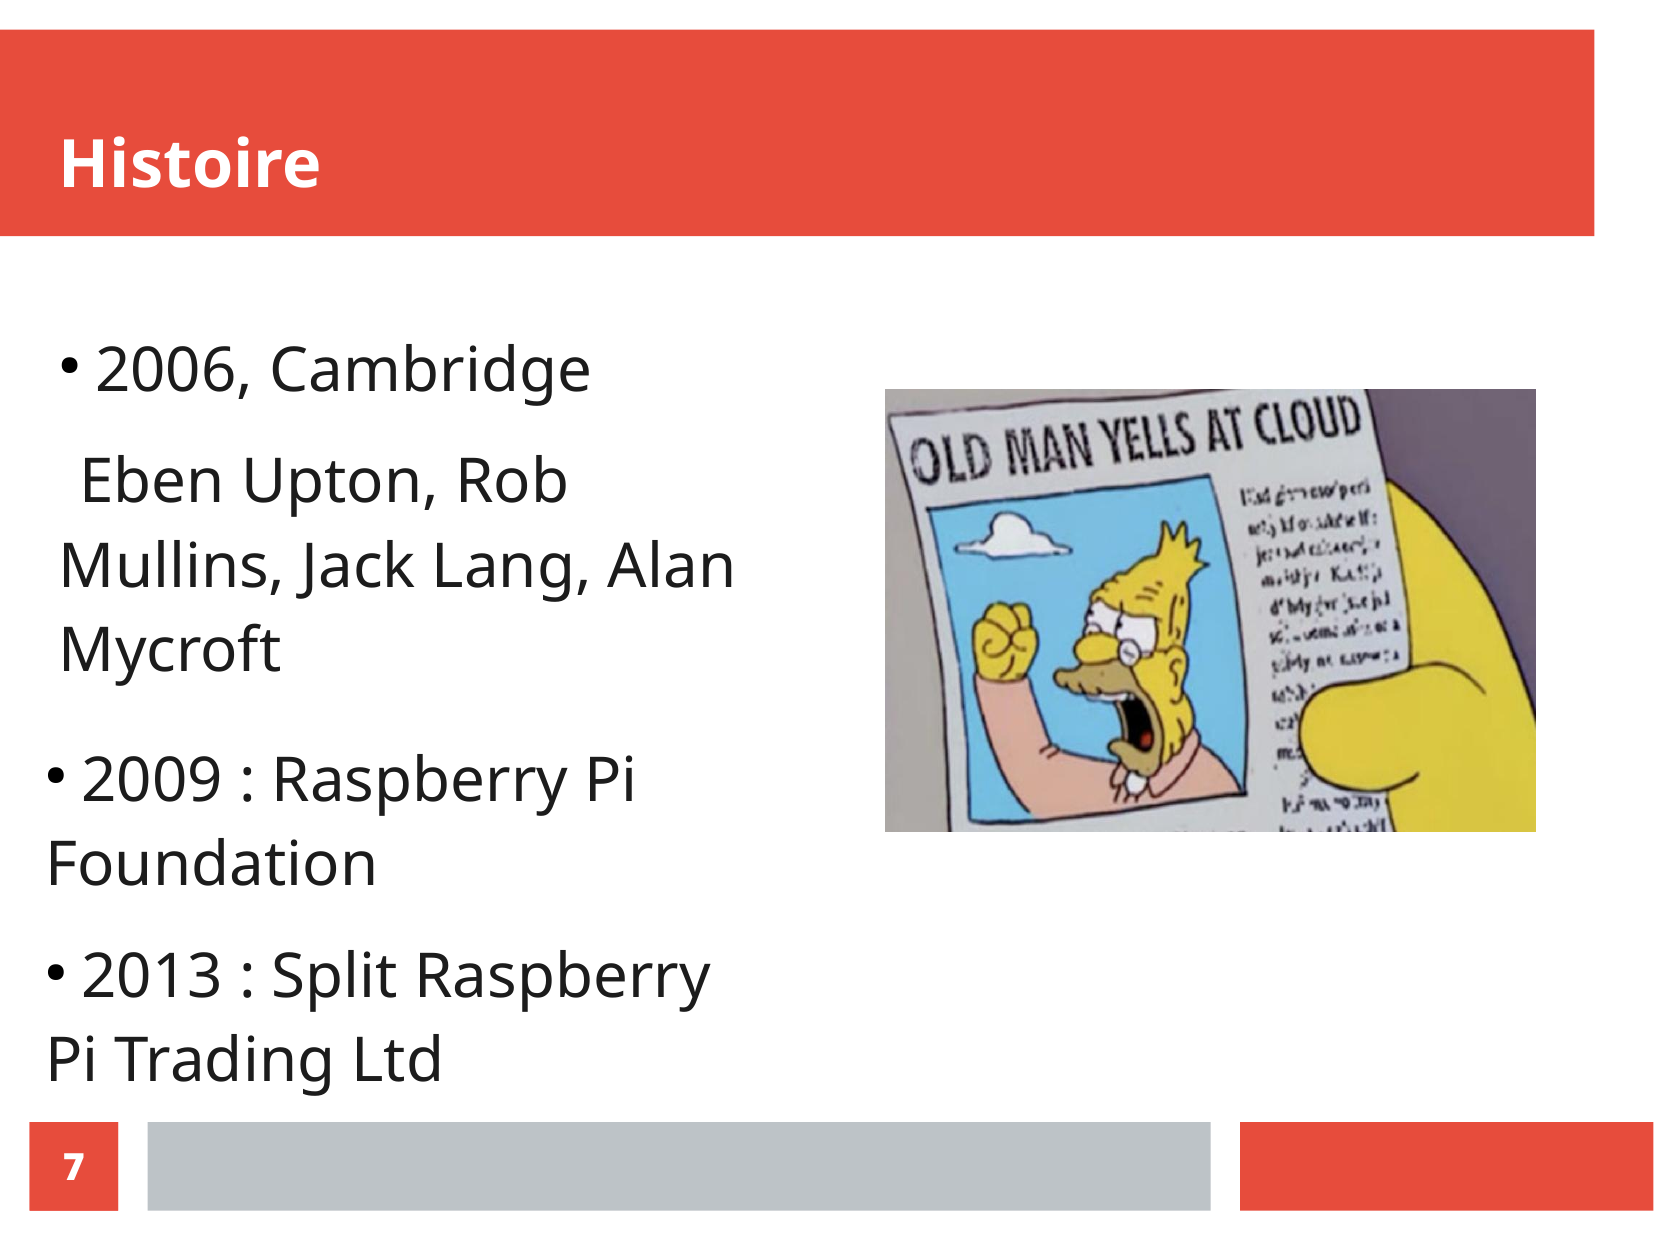

# Histoire
 2006, Cambridge
Eben Upton, Rob Mullins, Jack Lang, Alan Mycroft
 2009 : Raspberry Pi Foundation
 2013 : Split Raspberry Pi Trading Ltd
7